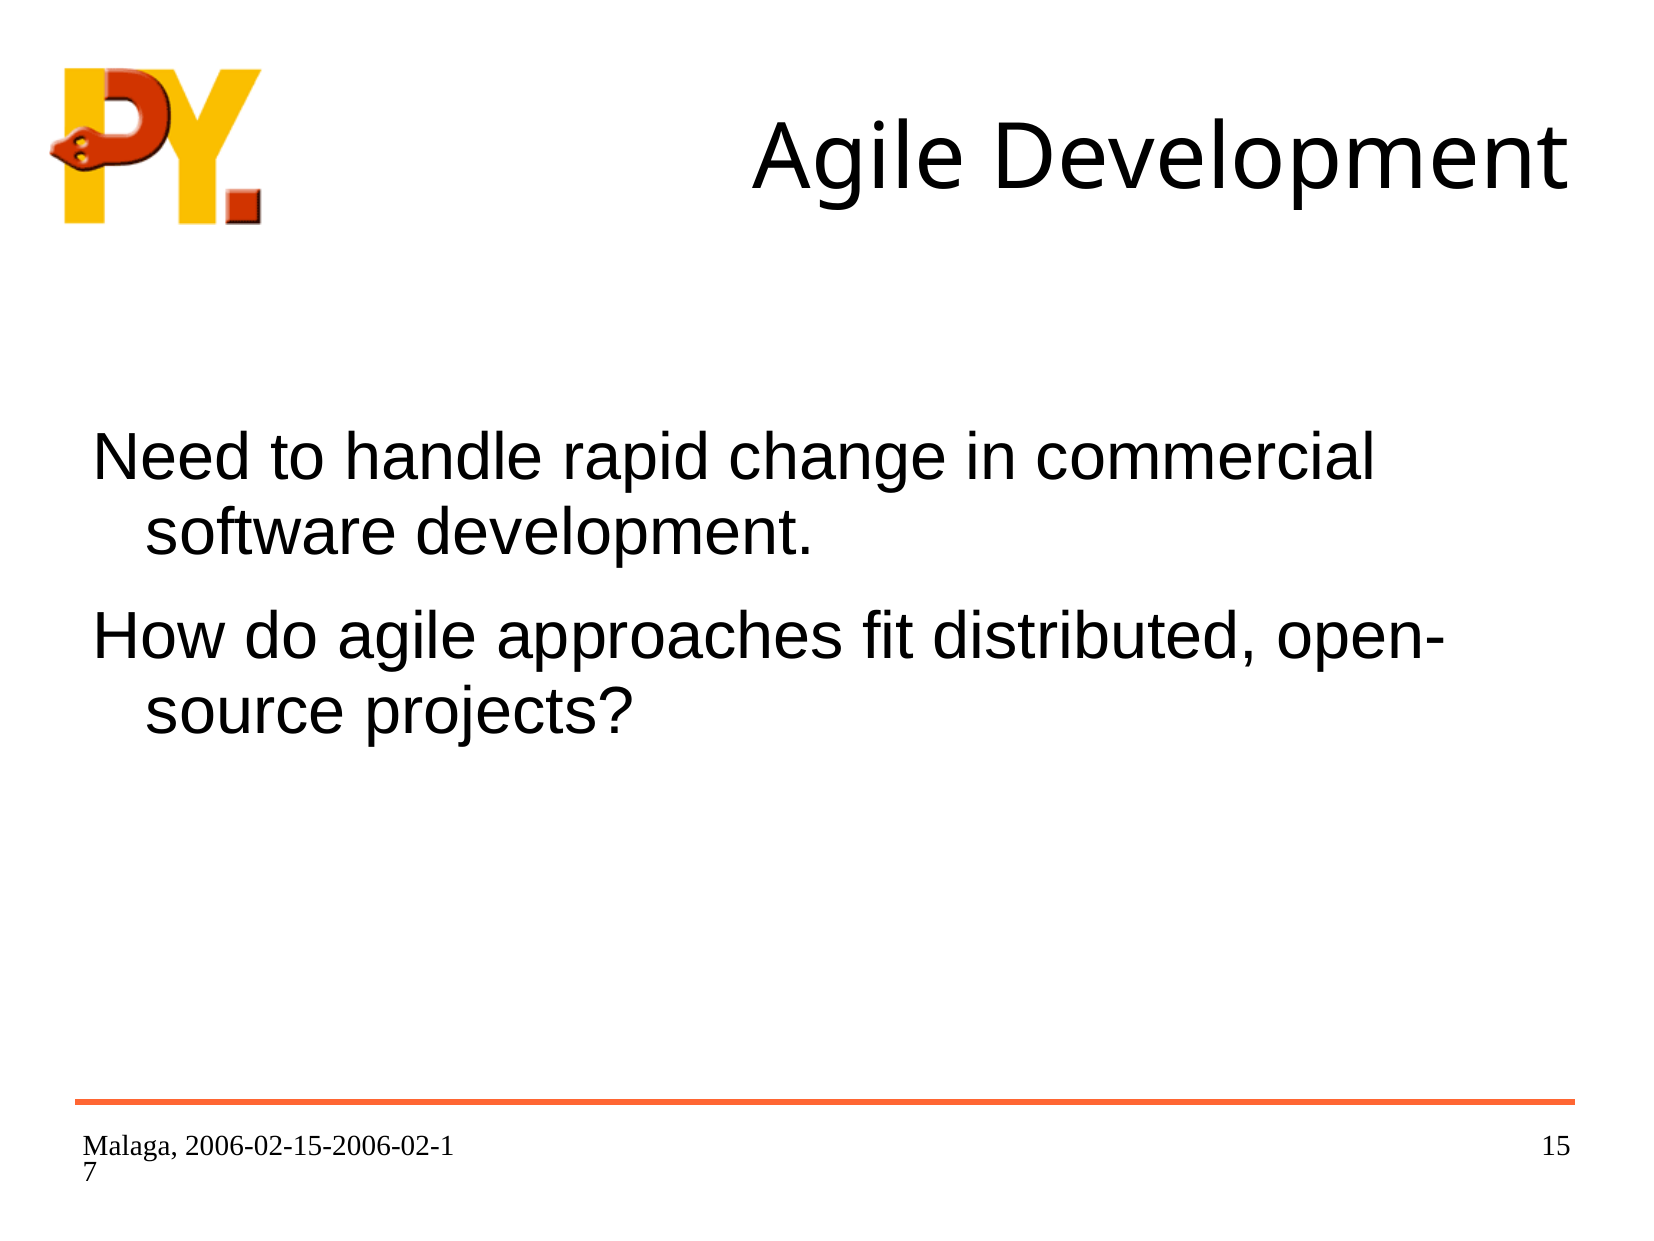

# Agile Development
Need to handle rapid change in commercial software development.
How do agile approaches fit distributed, open-source projects?
Malaga, 2006-02-15-2006-02-17
15